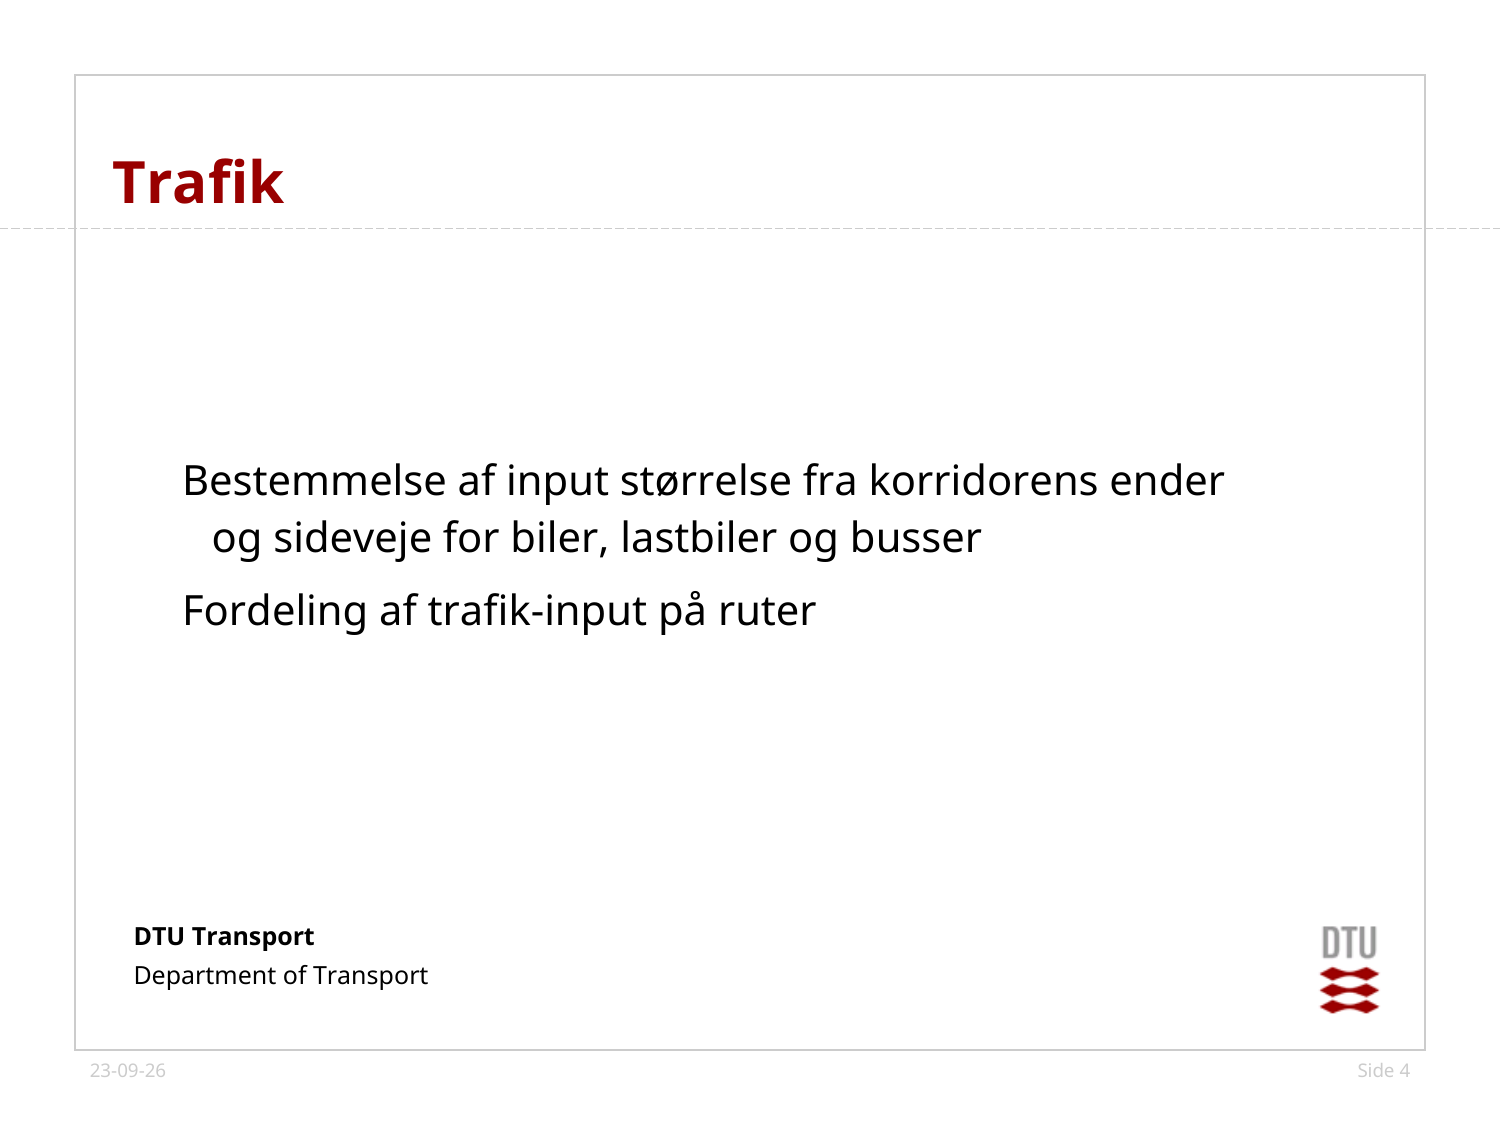

# Trafik
Bestemmelse af input størrelse fra korridorens ender og sideveje for biler, lastbiler og busser
Fordeling af trafik-input på ruter